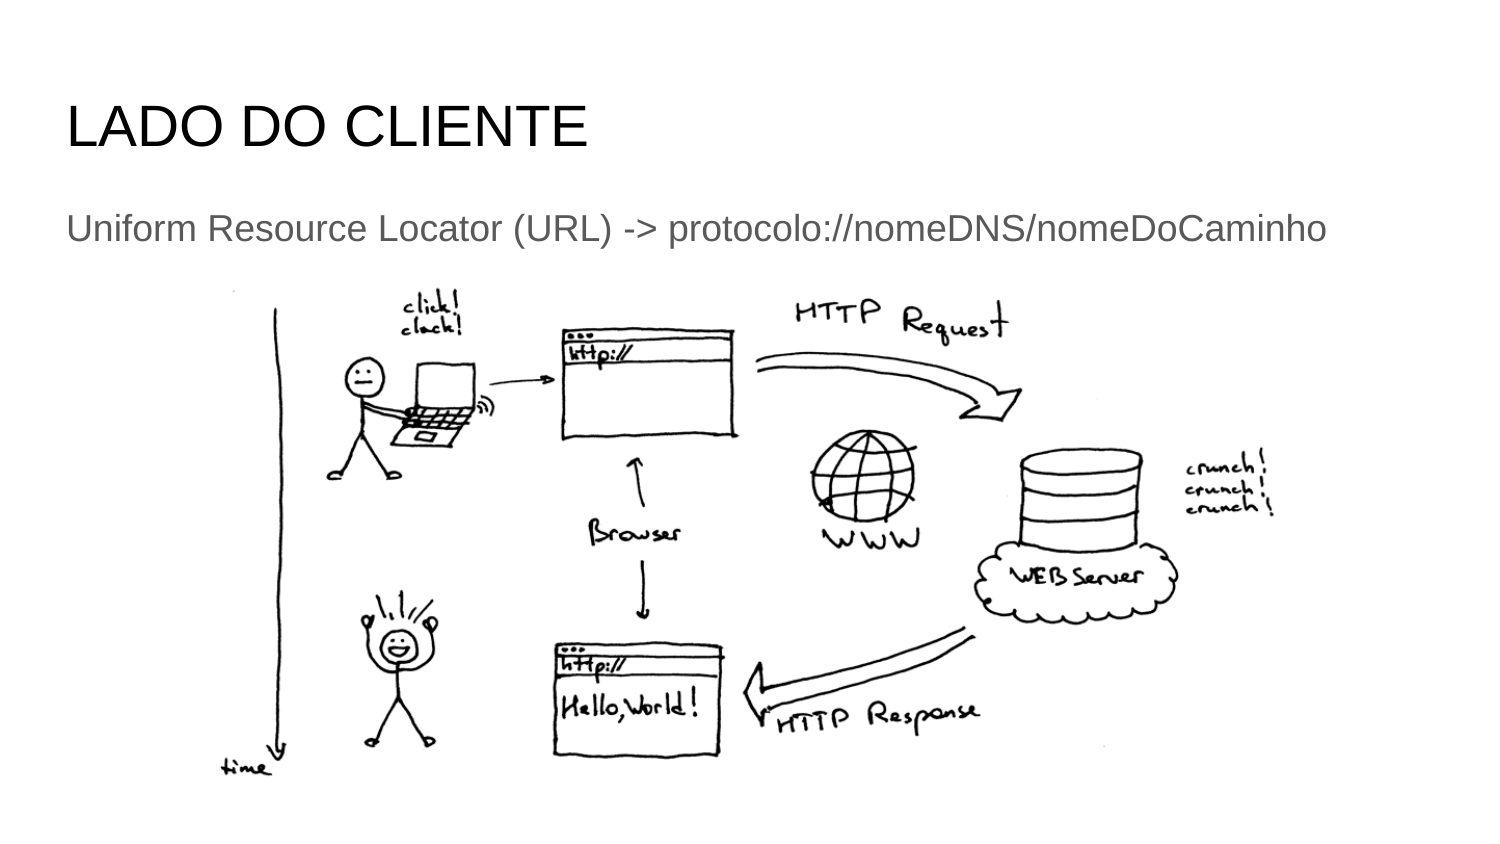

# LADO DO CLIENTE
Uniform Resource Locator (URL) -> protocolo://nomeDNS/nomeDoCaminho